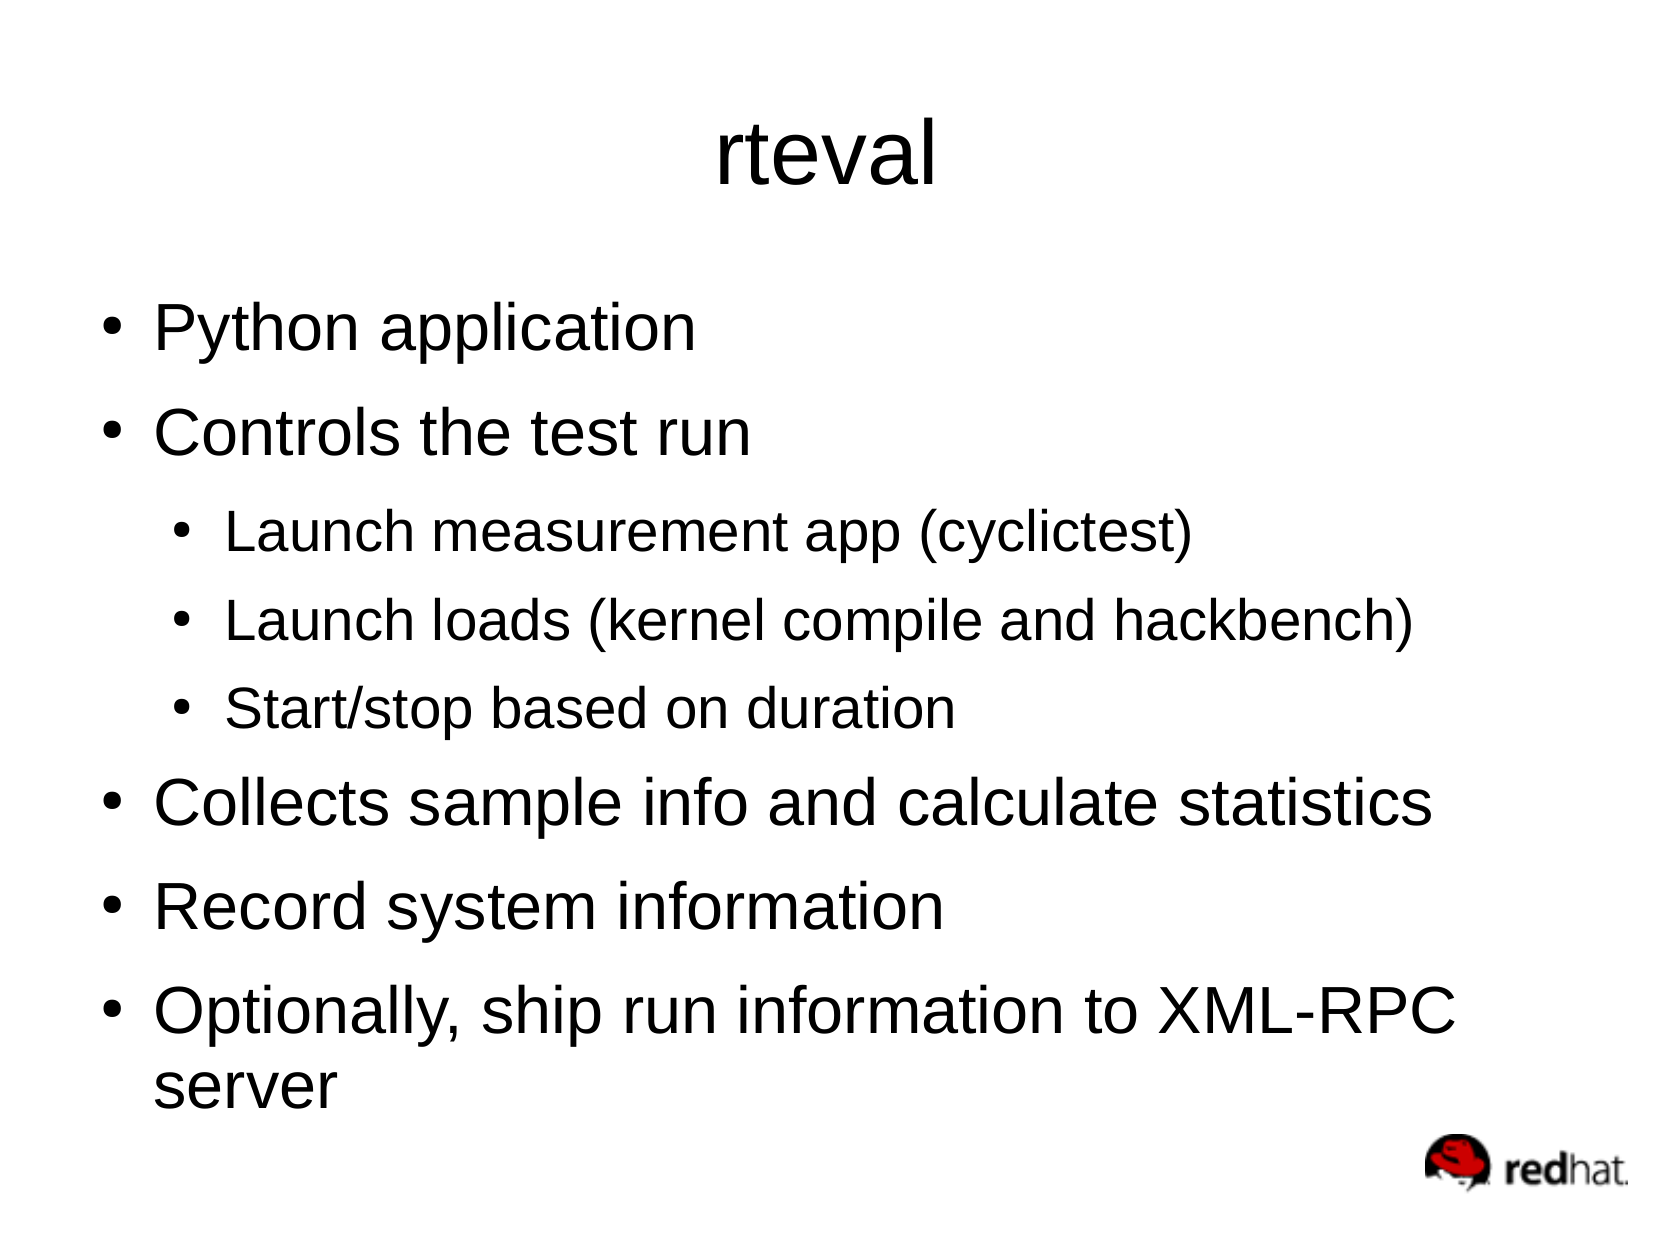

# rteval
Python application
Controls the test run
Launch measurement app (cyclictest)
Launch loads (kernel compile and hackbench)
Start/stop based on duration
Collects sample info and calculate statistics
Record system information
Optionally, ship run information to XML-RPC server